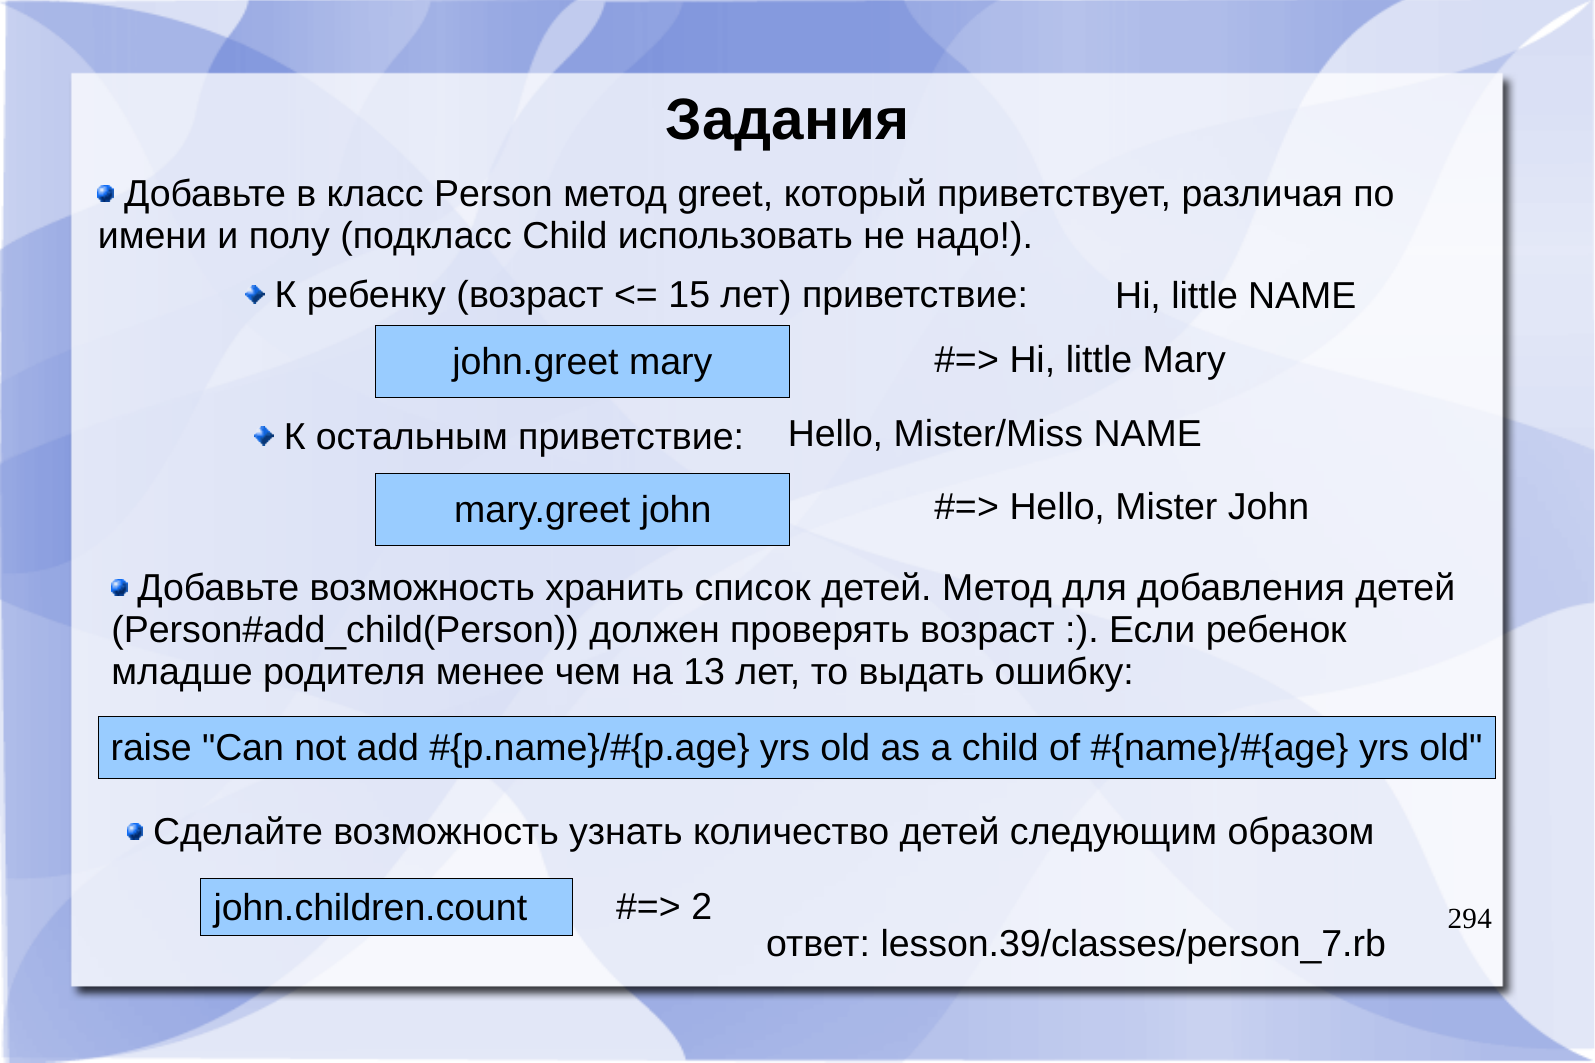

# Задания
 Добавьте в класс Person метод greet, который приветствует, различая по имени и полу (подкласс Child использовать не надо!).
 К ребенку (возраст <= 15 лет) приветствие:
Hi, little NAME
john.greet mary
#=> Hi, little Mary
Hello, Mister/Miss NAME
 К остальным приветствие:
mary.greet john
#=> Hello, Mister John
 Добавьте возможность хранить список детей. Метод для добавления детей (Person#add_child(Person)) должен проверять возраст :). Если ребенок младше родителя менее чем на 13 лет, то выдать ошибку:
raise "Can not add #{p.name}/#{p.age} yrs old as a child of #{name}/#{age} yrs old"
 Сделайте возможность узнать количество детей следующим образом
#=> 2
john.children.count
294
ответ: lesson.39/classes/person_7.rb